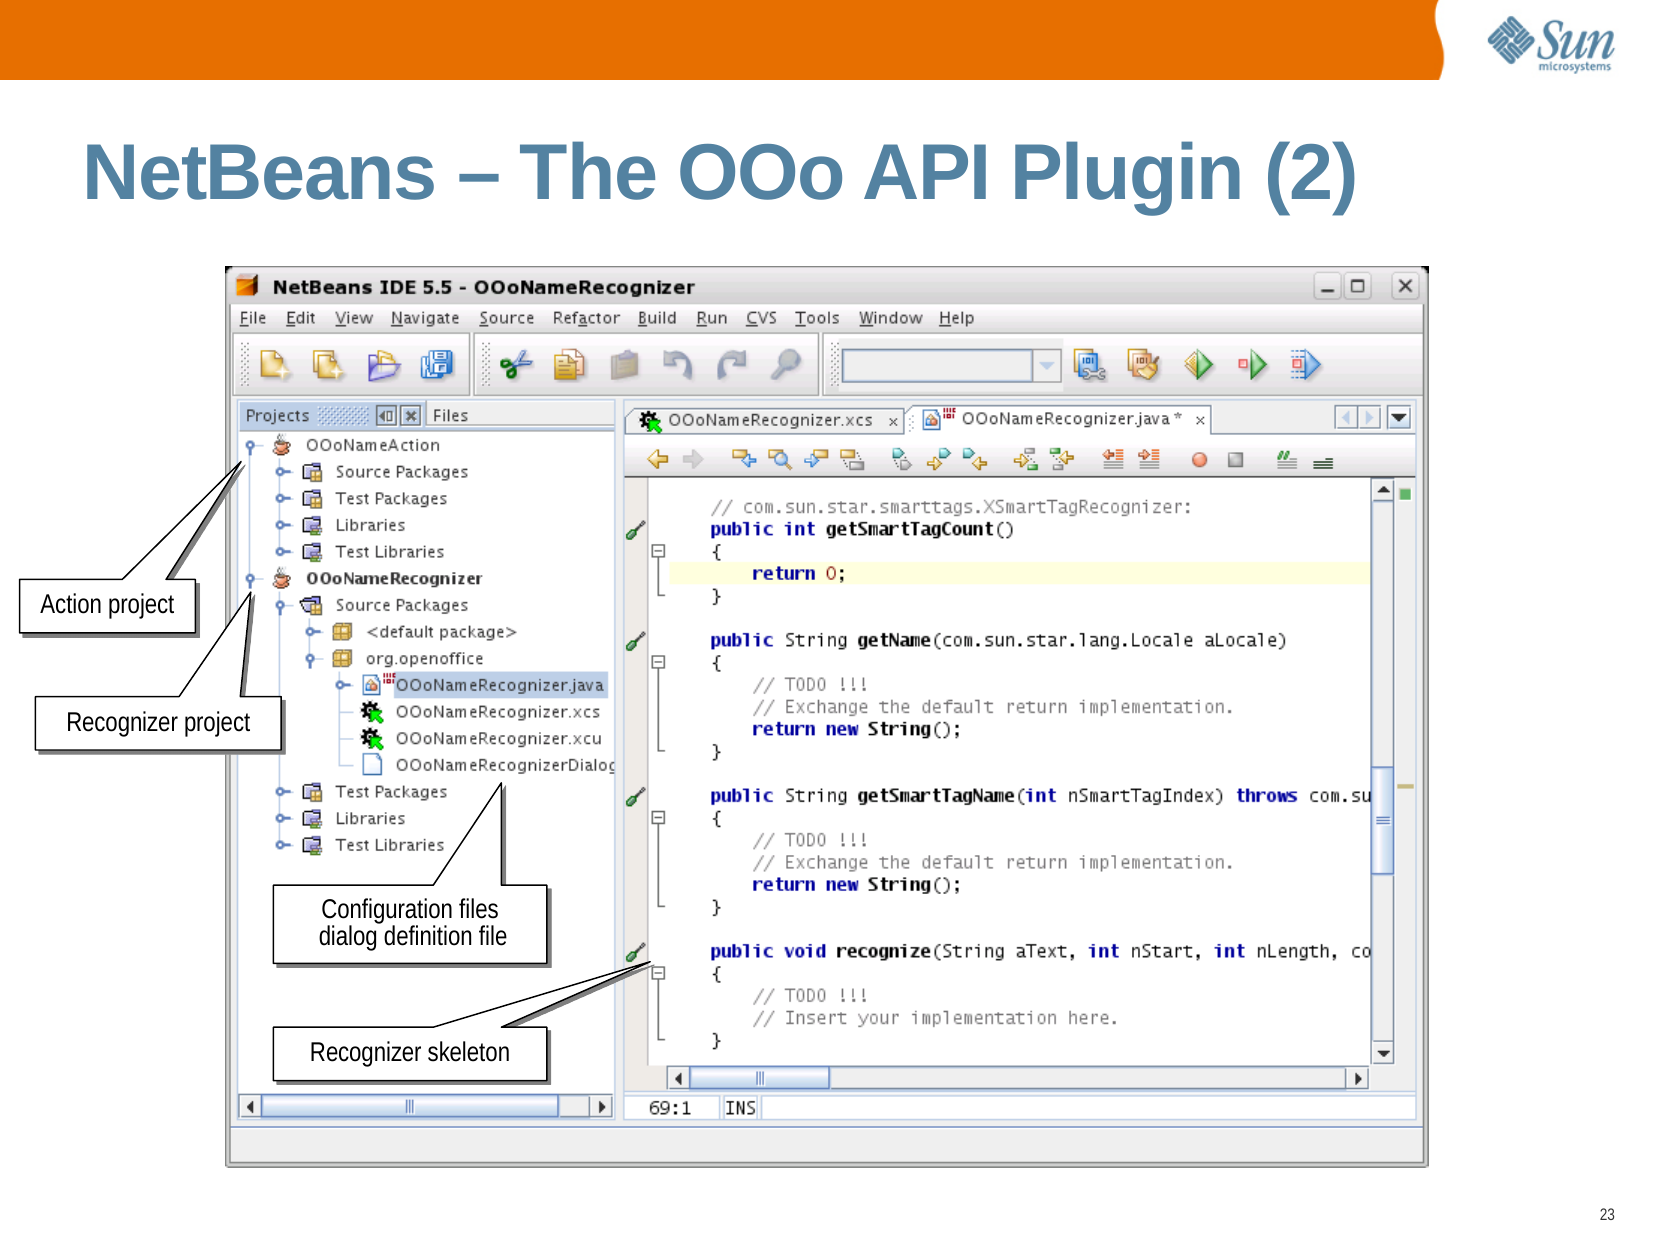

# NetBeans – The OOo API Plugin (2)
Action project
Recognizer project
Configuration files
 dialog definition file
Recognizer skeleton